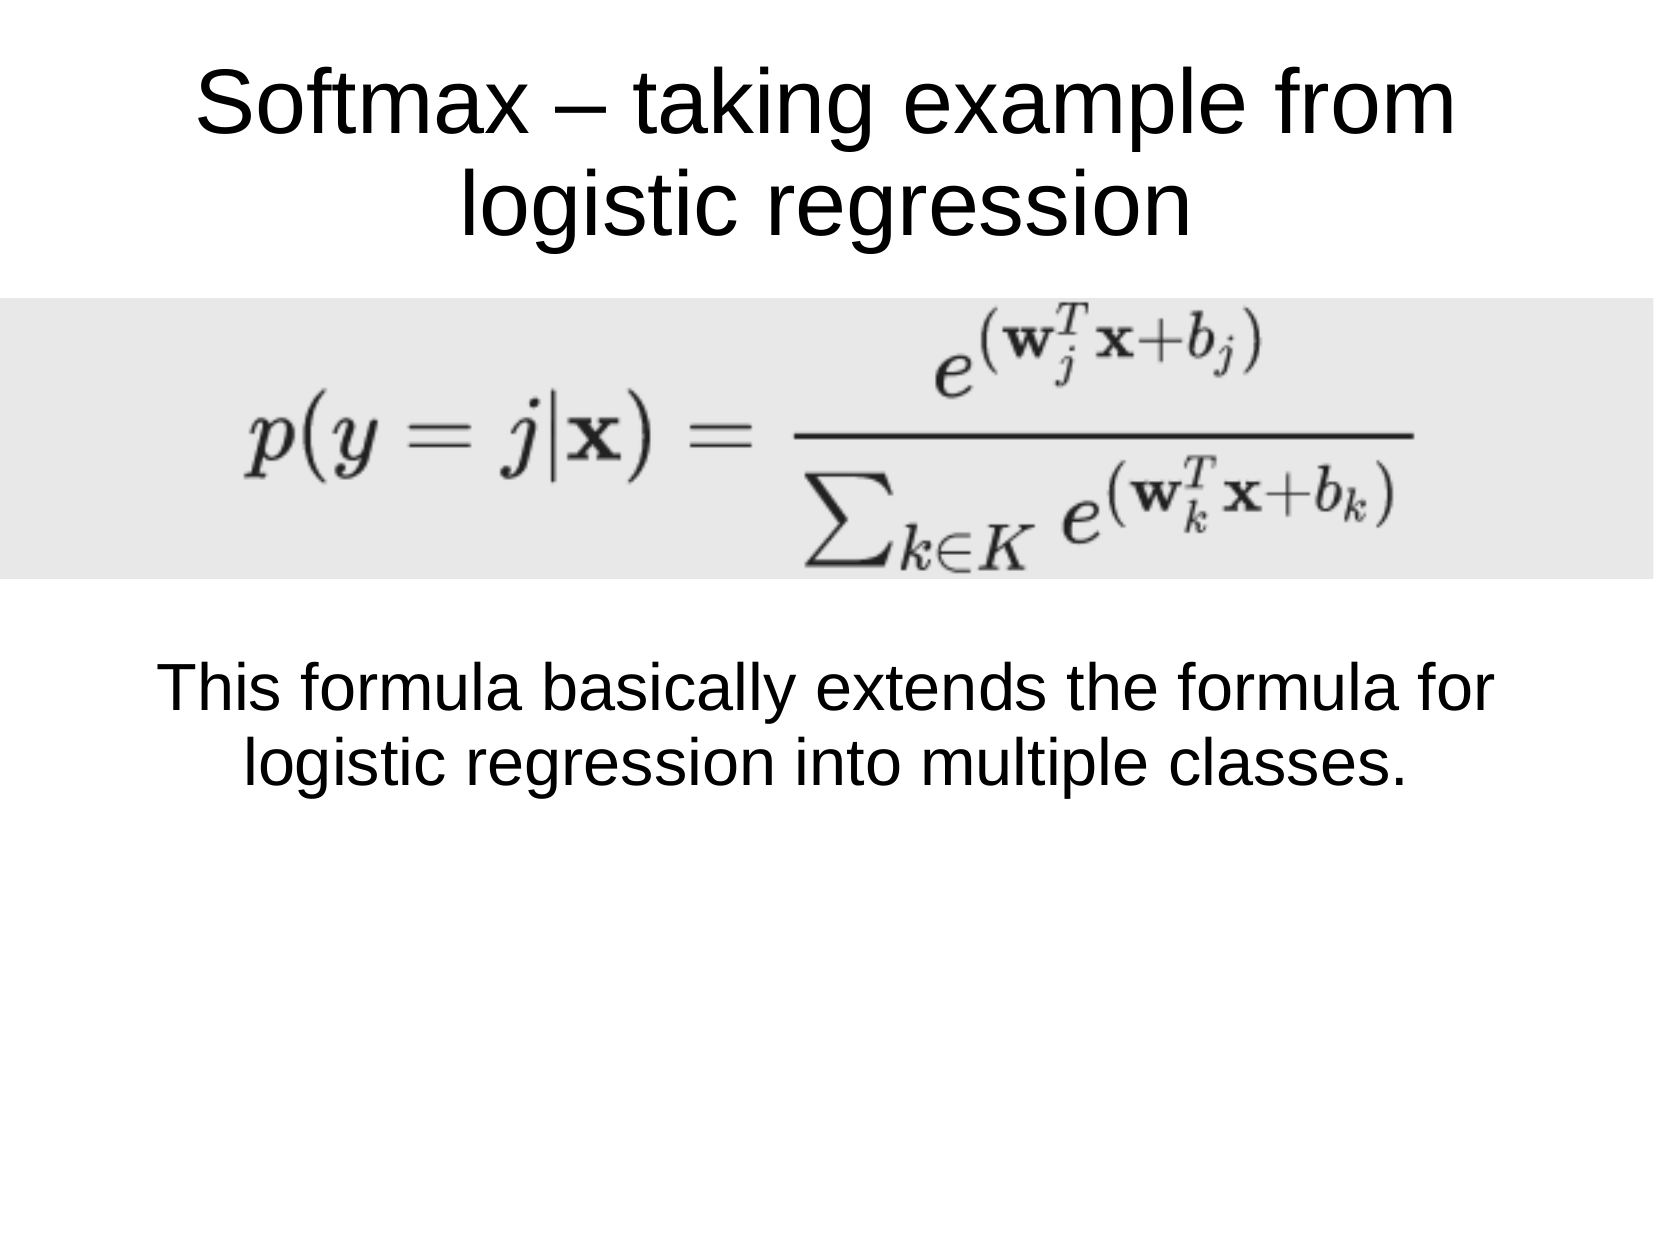

# Softmax – taking example from logistic regression
This formula basically extends the formula for logistic regression into multiple classes.